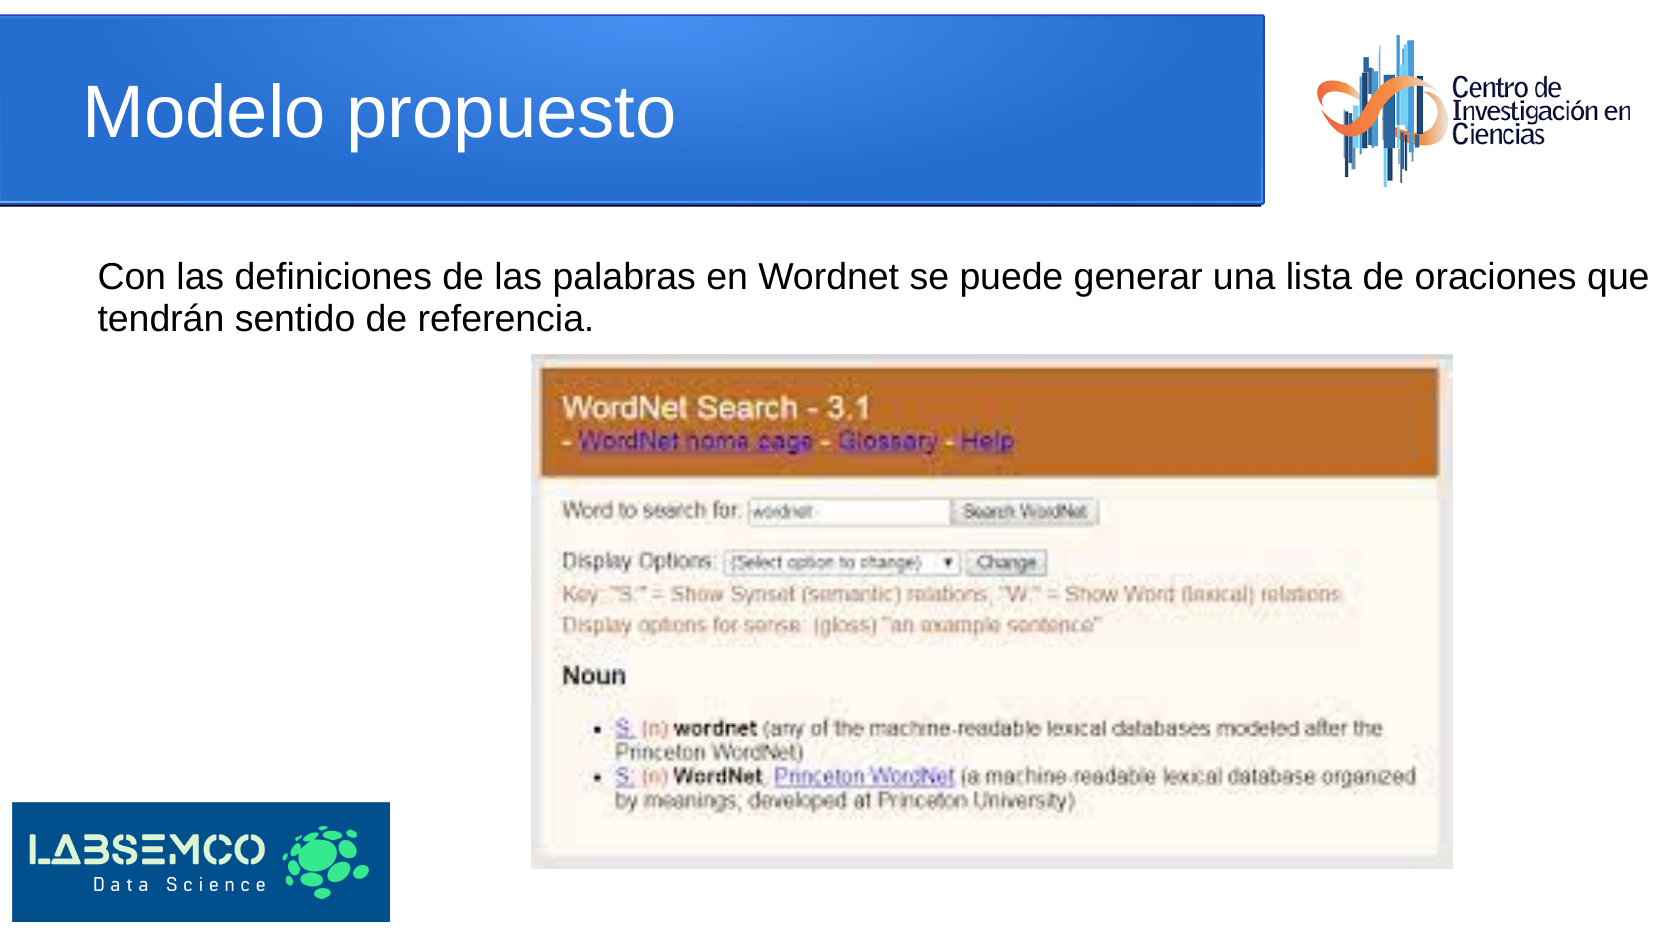

# Modelo propuesto
Con las definiciones de las palabras en Wordnet se puede generar una lista de oraciones que tendrán sentido de referencia.